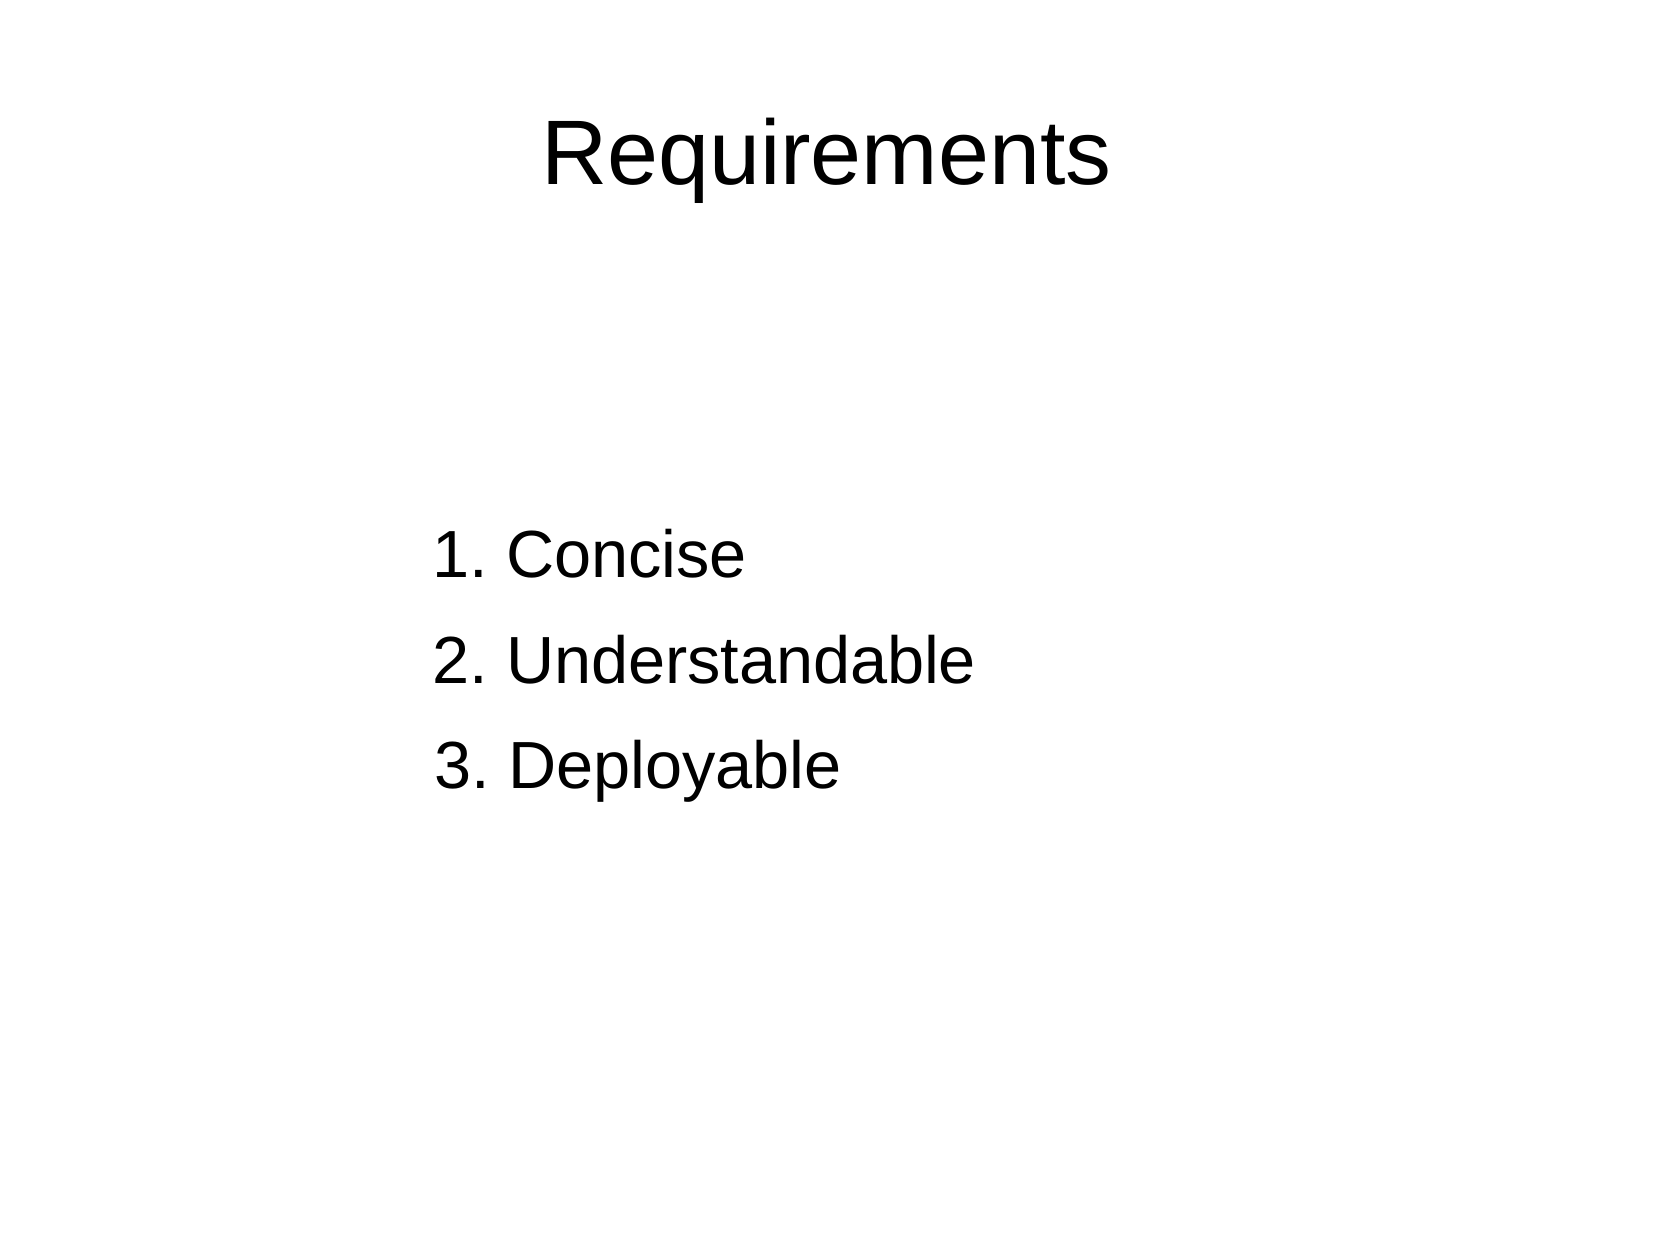

# Requirements
1. Concise
2. Understandable
3. Deployable